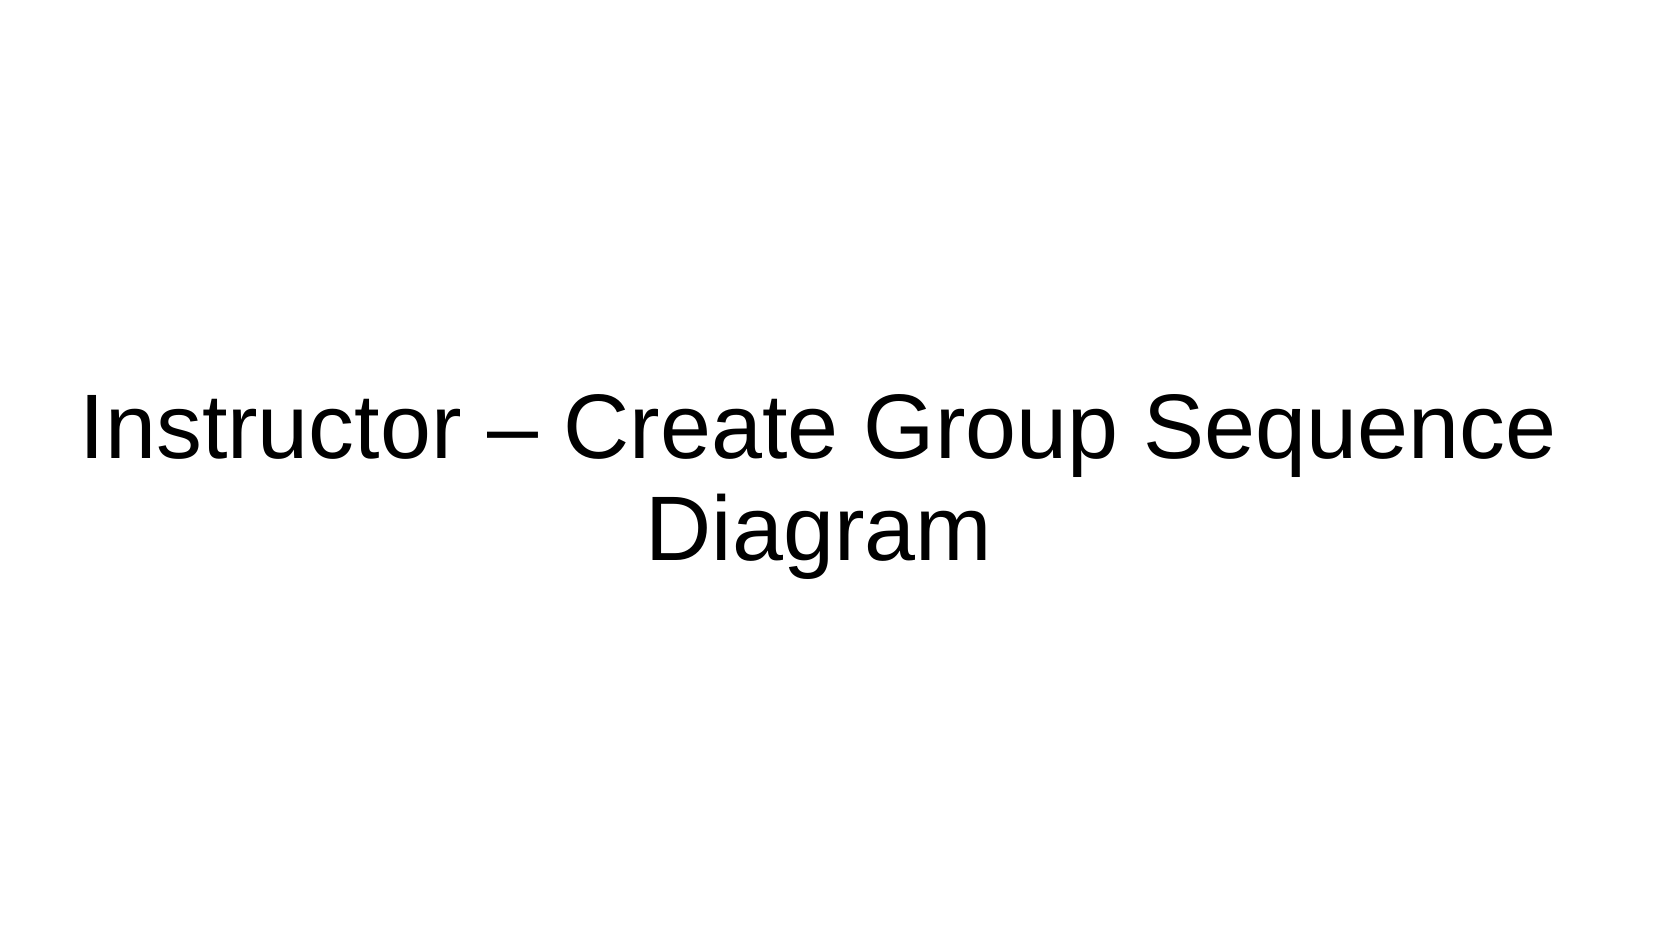

# Instructor – Create Group Sequence Diagram